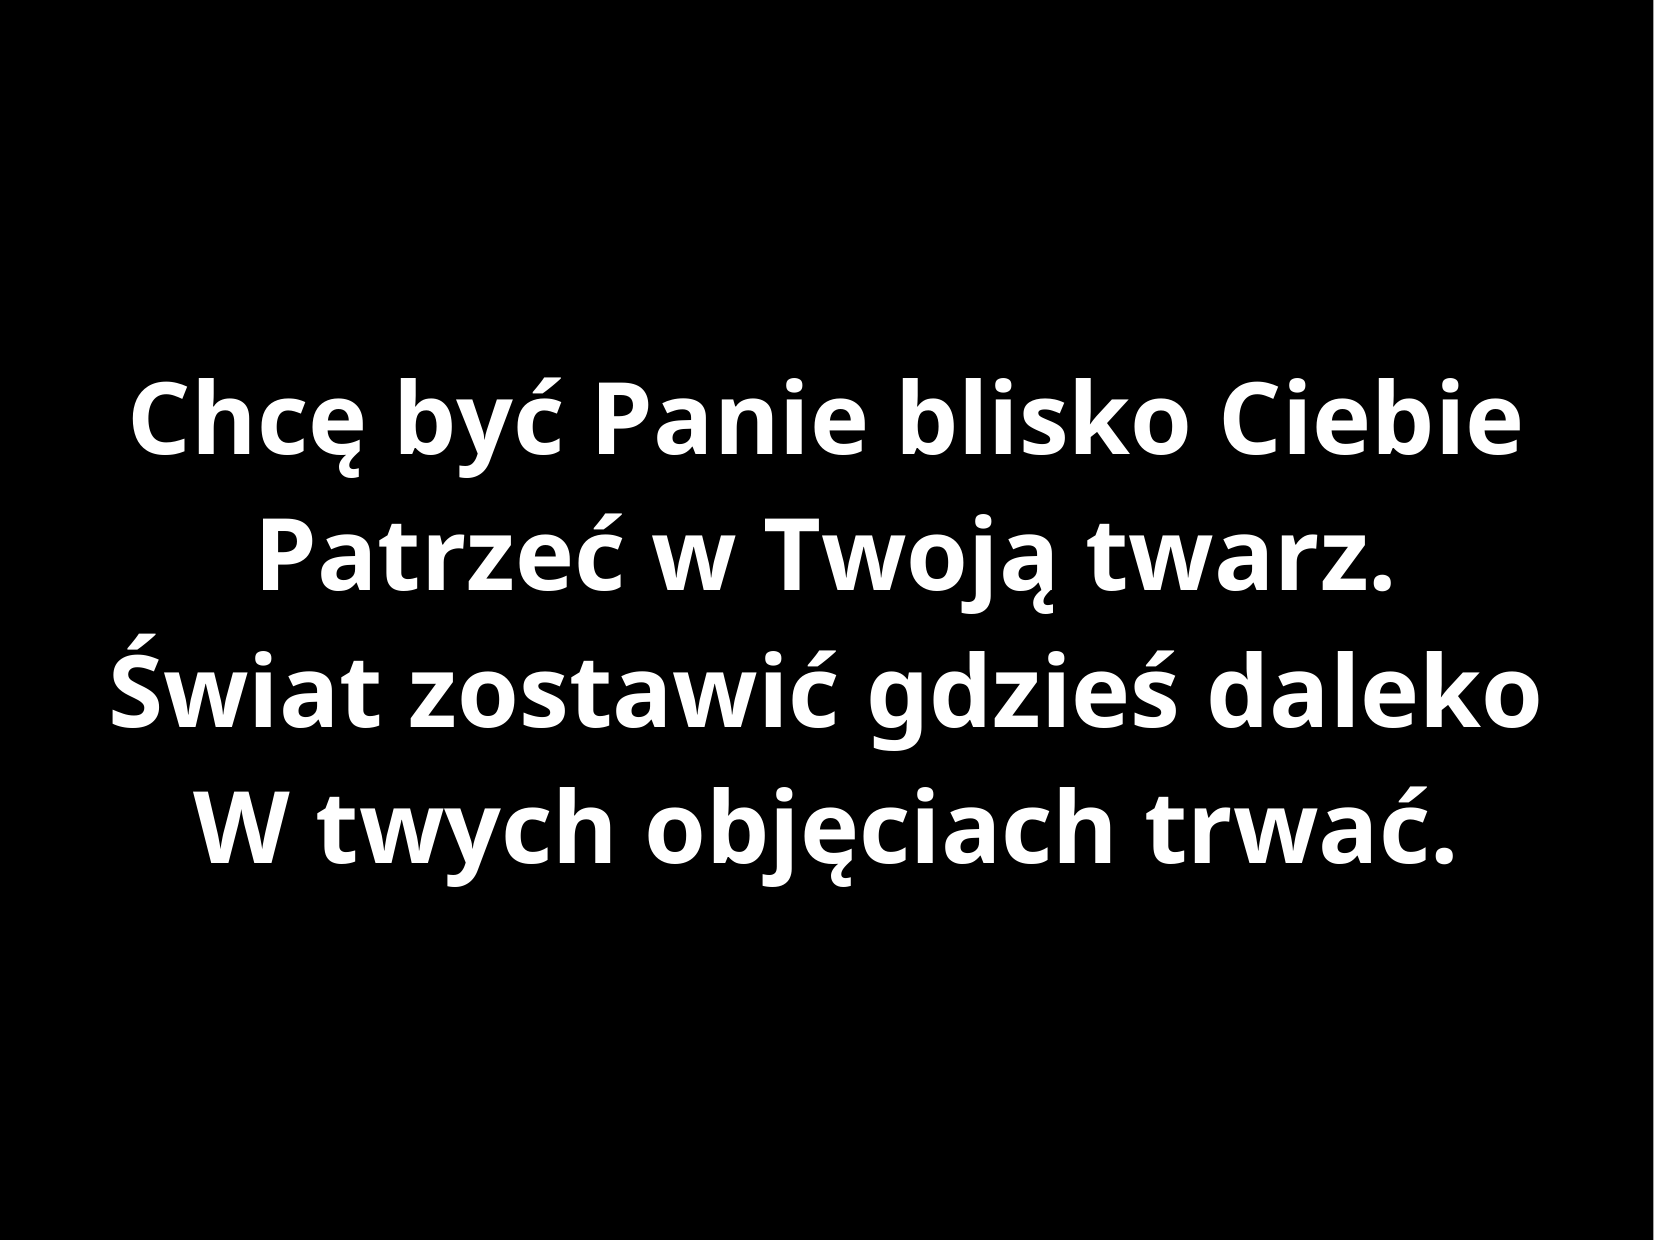

# Chcę być Panie blisko Ciebie
Patrzeć w Twoją twarz.
Świat zostawić gdzieś daleko
W twych objęciach trwać.